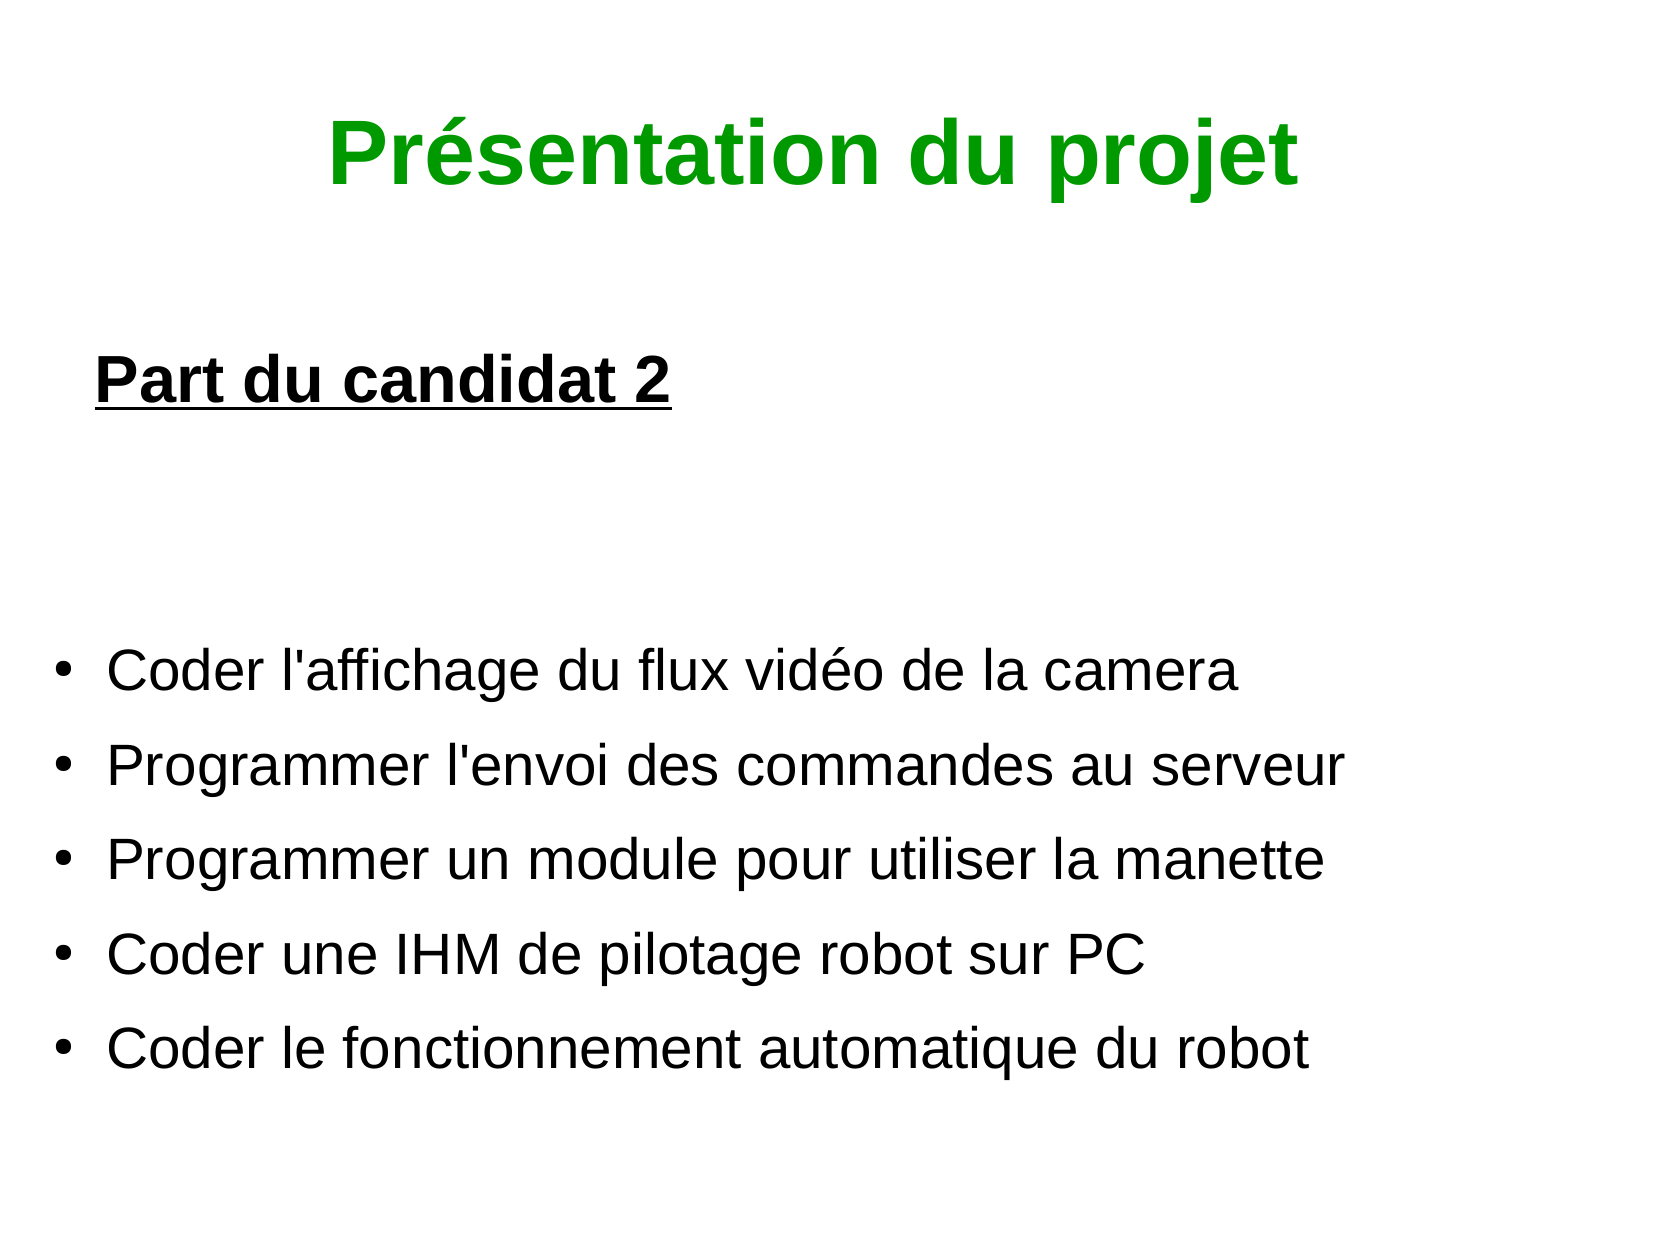

# Présentation du projet
Part du candidat 2
Coder l'affichage du flux vidéo de la camera
Programmer l'envoi des commandes au serveur
Programmer un module pour utiliser la manette
Coder une IHM de pilotage robot sur PC
Coder le fonctionnement automatique du robot